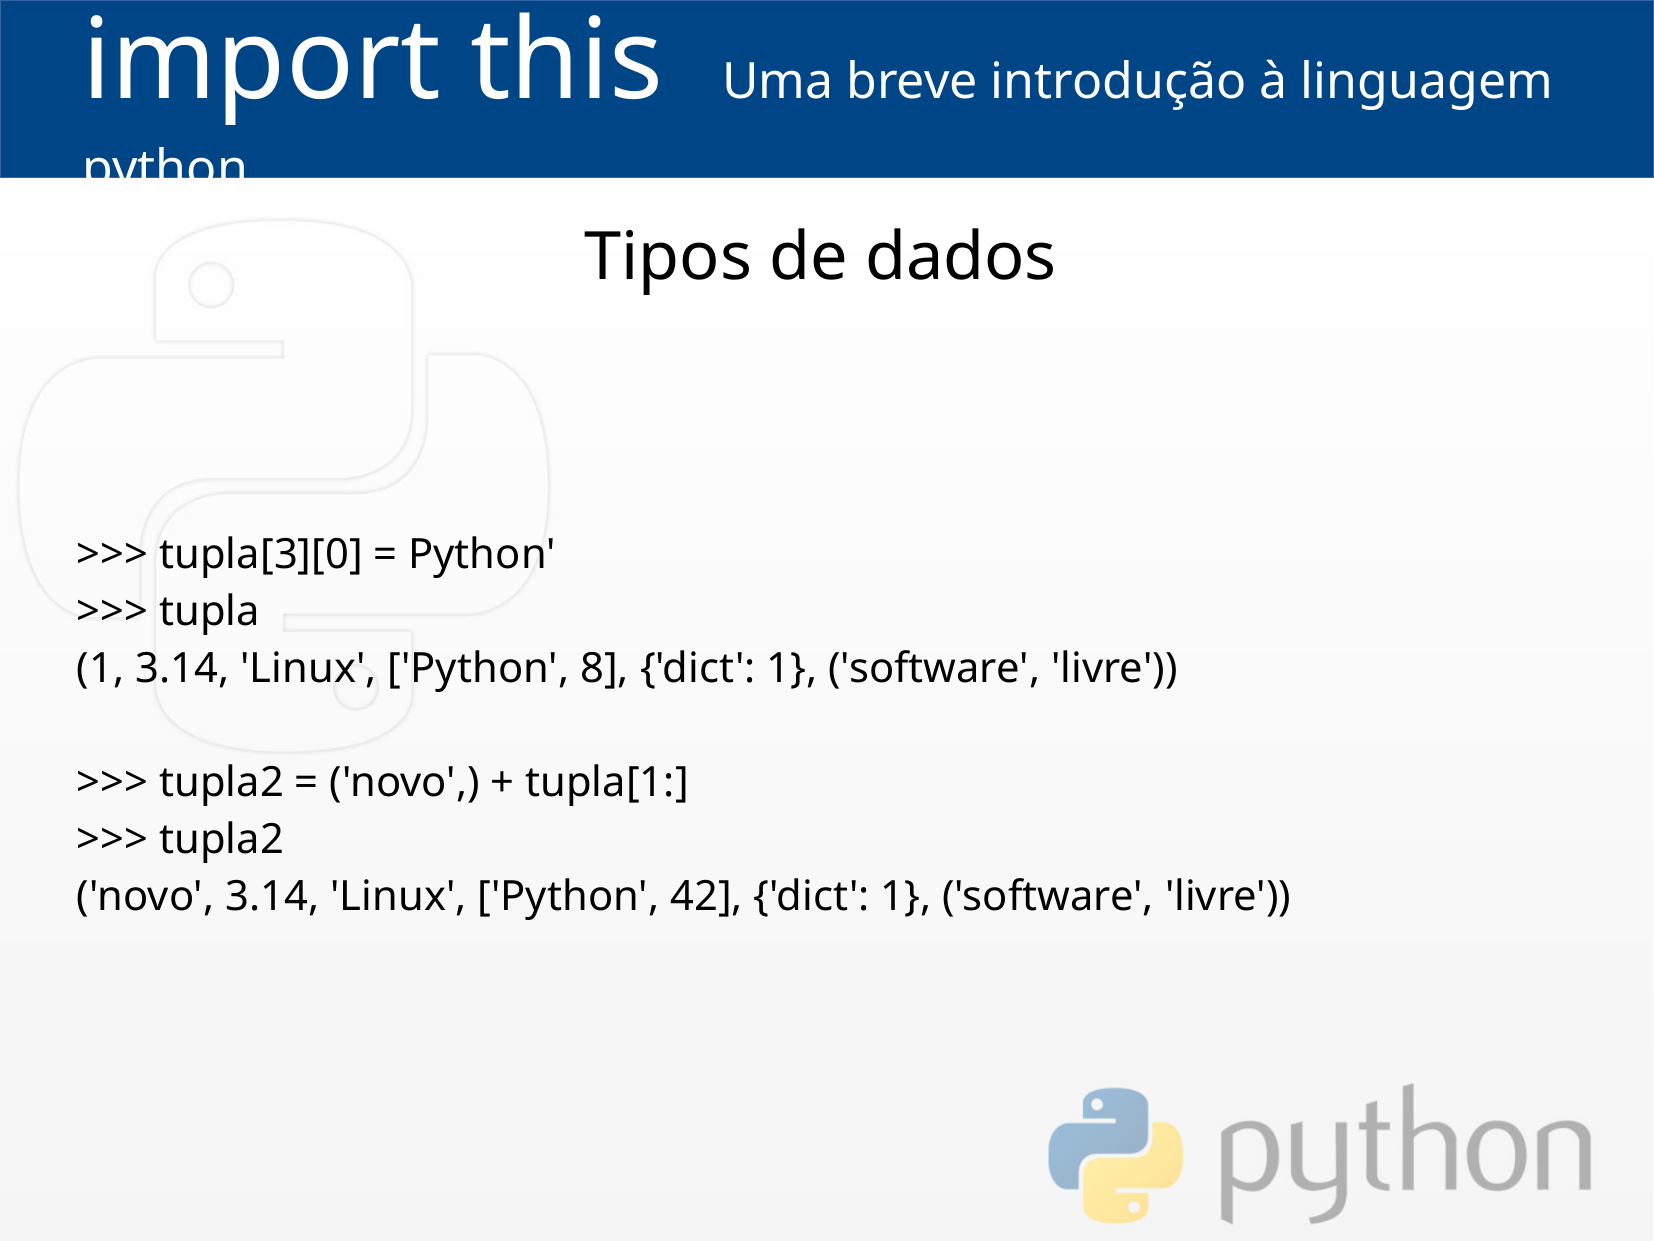

import this Uma breve introdução à linguagem python
Tipos de dados
# >>> tupla[3][0] = Python'
>>> tupla
(1, 3.14, 'Linux', ['Python', 8], {'dict': 1}, ('software', 'livre'))
>>> tupla2 = ('novo',) + tupla[1:]
>>> tupla2
('novo', 3.14, 'Linux', ['Python', 42], {'dict': 1}, ('software', 'livre'))